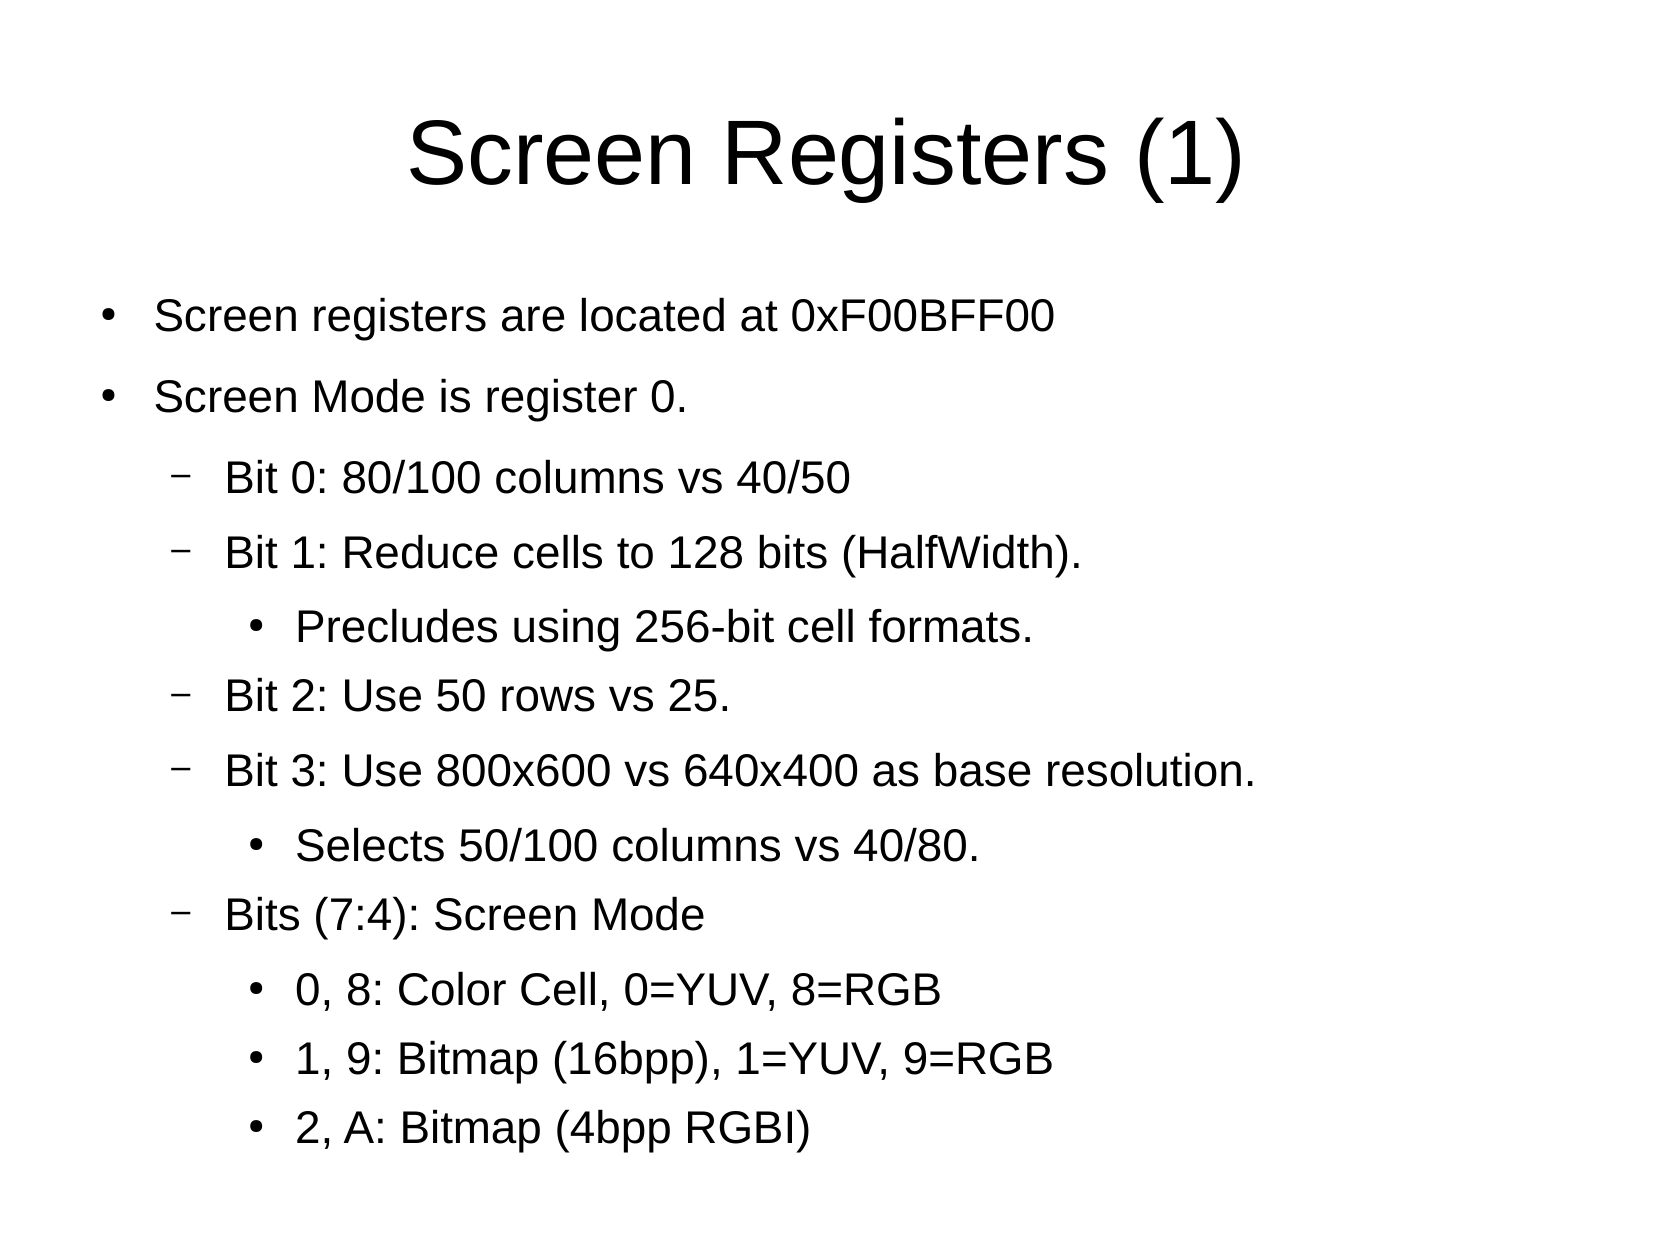

# Screen Registers (1)
Screen registers are located at 0xF00BFF00
Screen Mode is register 0.
Bit 0: 80/100 columns vs 40/50
Bit 1: Reduce cells to 128 bits (HalfWidth).
Precludes using 256-bit cell formats.
Bit 2: Use 50 rows vs 25.
Bit 3: Use 800x600 vs 640x400 as base resolution.
Selects 50/100 columns vs 40/80.
Bits (7:4): Screen Mode
0, 8: Color Cell, 0=YUV, 8=RGB
1, 9: Bitmap (16bpp), 1=YUV, 9=RGB
2, A: Bitmap (4bpp RGBI)